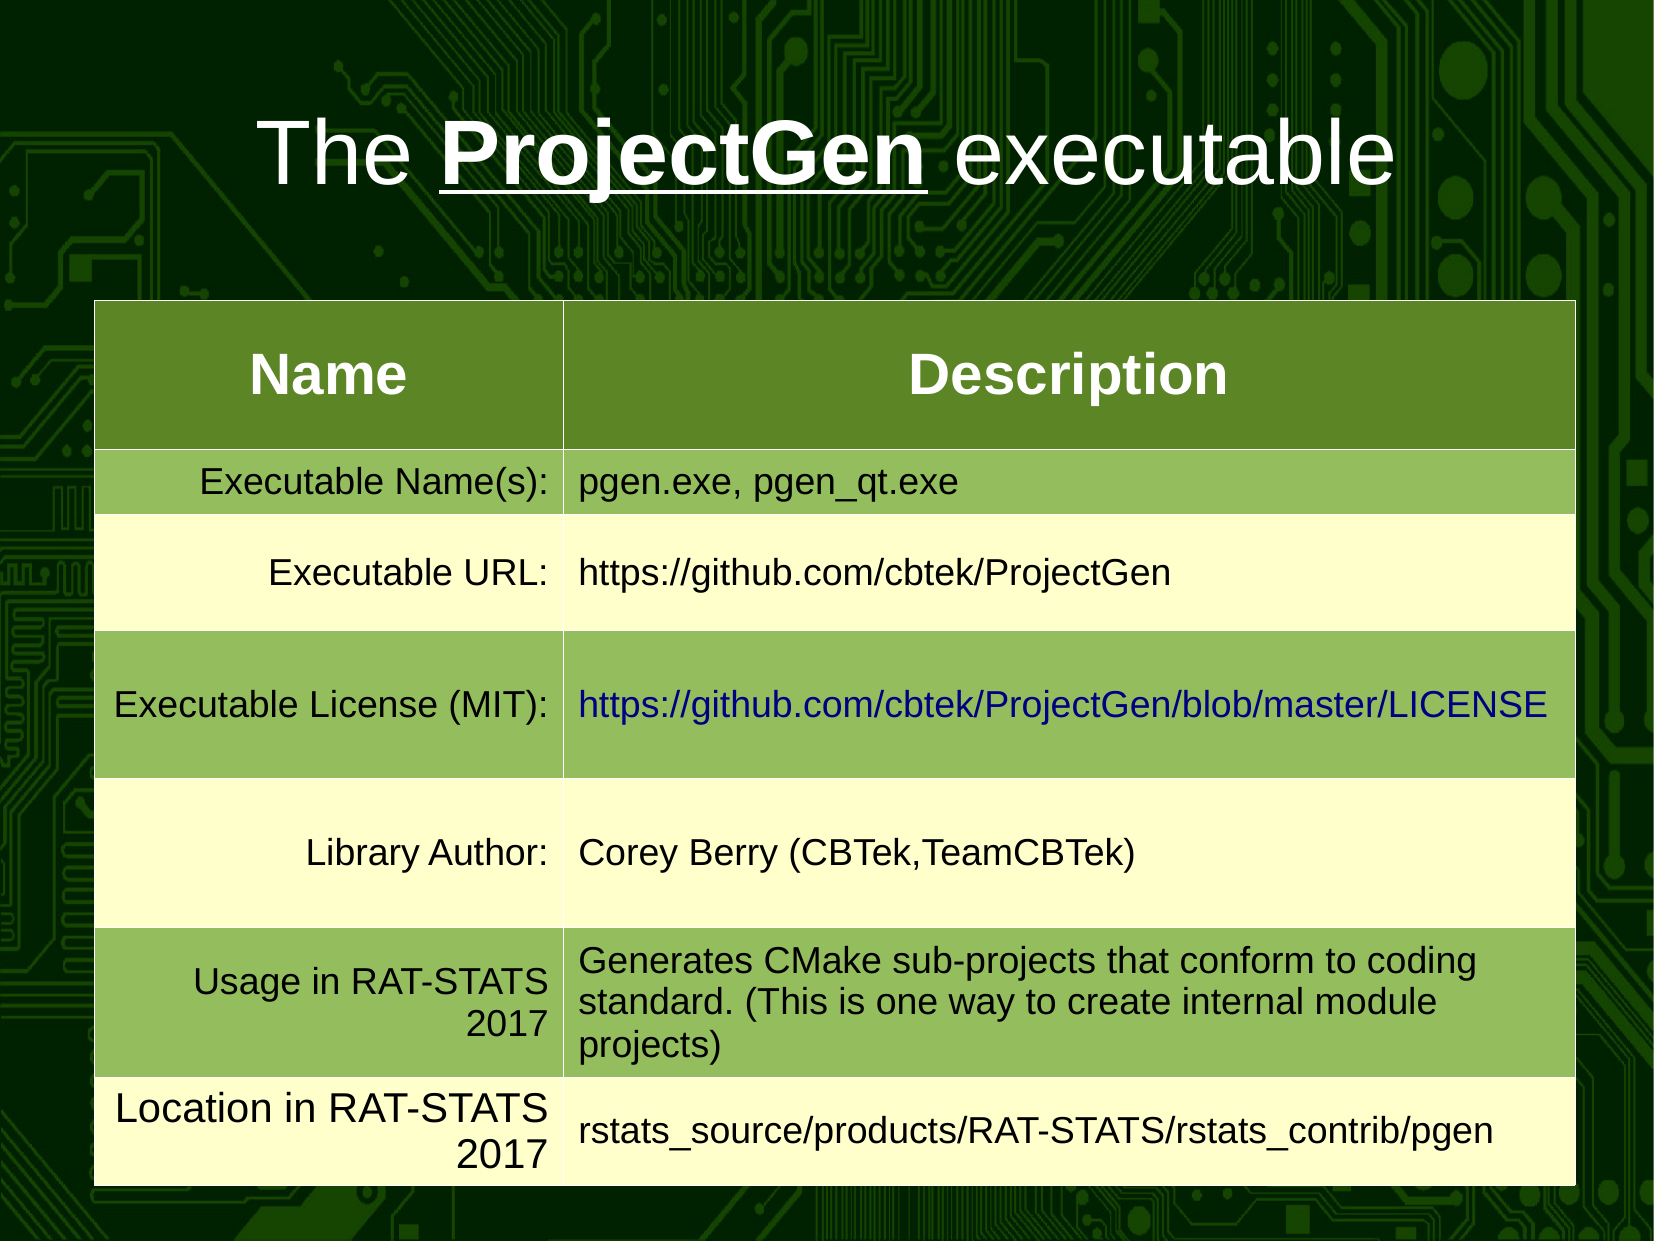

# The ProjectGen executable
| Name | Description |
| --- | --- |
| Executable Name(s): | pgen.exe, pgen\_qt.exe |
| Executable URL: | https://github.com/cbtek/ProjectGen |
| Executable License (MIT): | https://github.com/cbtek/ProjectGen/blob/master/LICENSE |
| Library Author: | Corey Berry (CBTek,TeamCBTek) |
| Usage in RAT-STATS 2017 | Generates CMake sub-projects that conform to coding standard. (This is one way to create internal module projects) |
| Location in RAT-STATS 2017 | rstats\_source/products/RAT-STATS/rstats\_contrib/pgen |